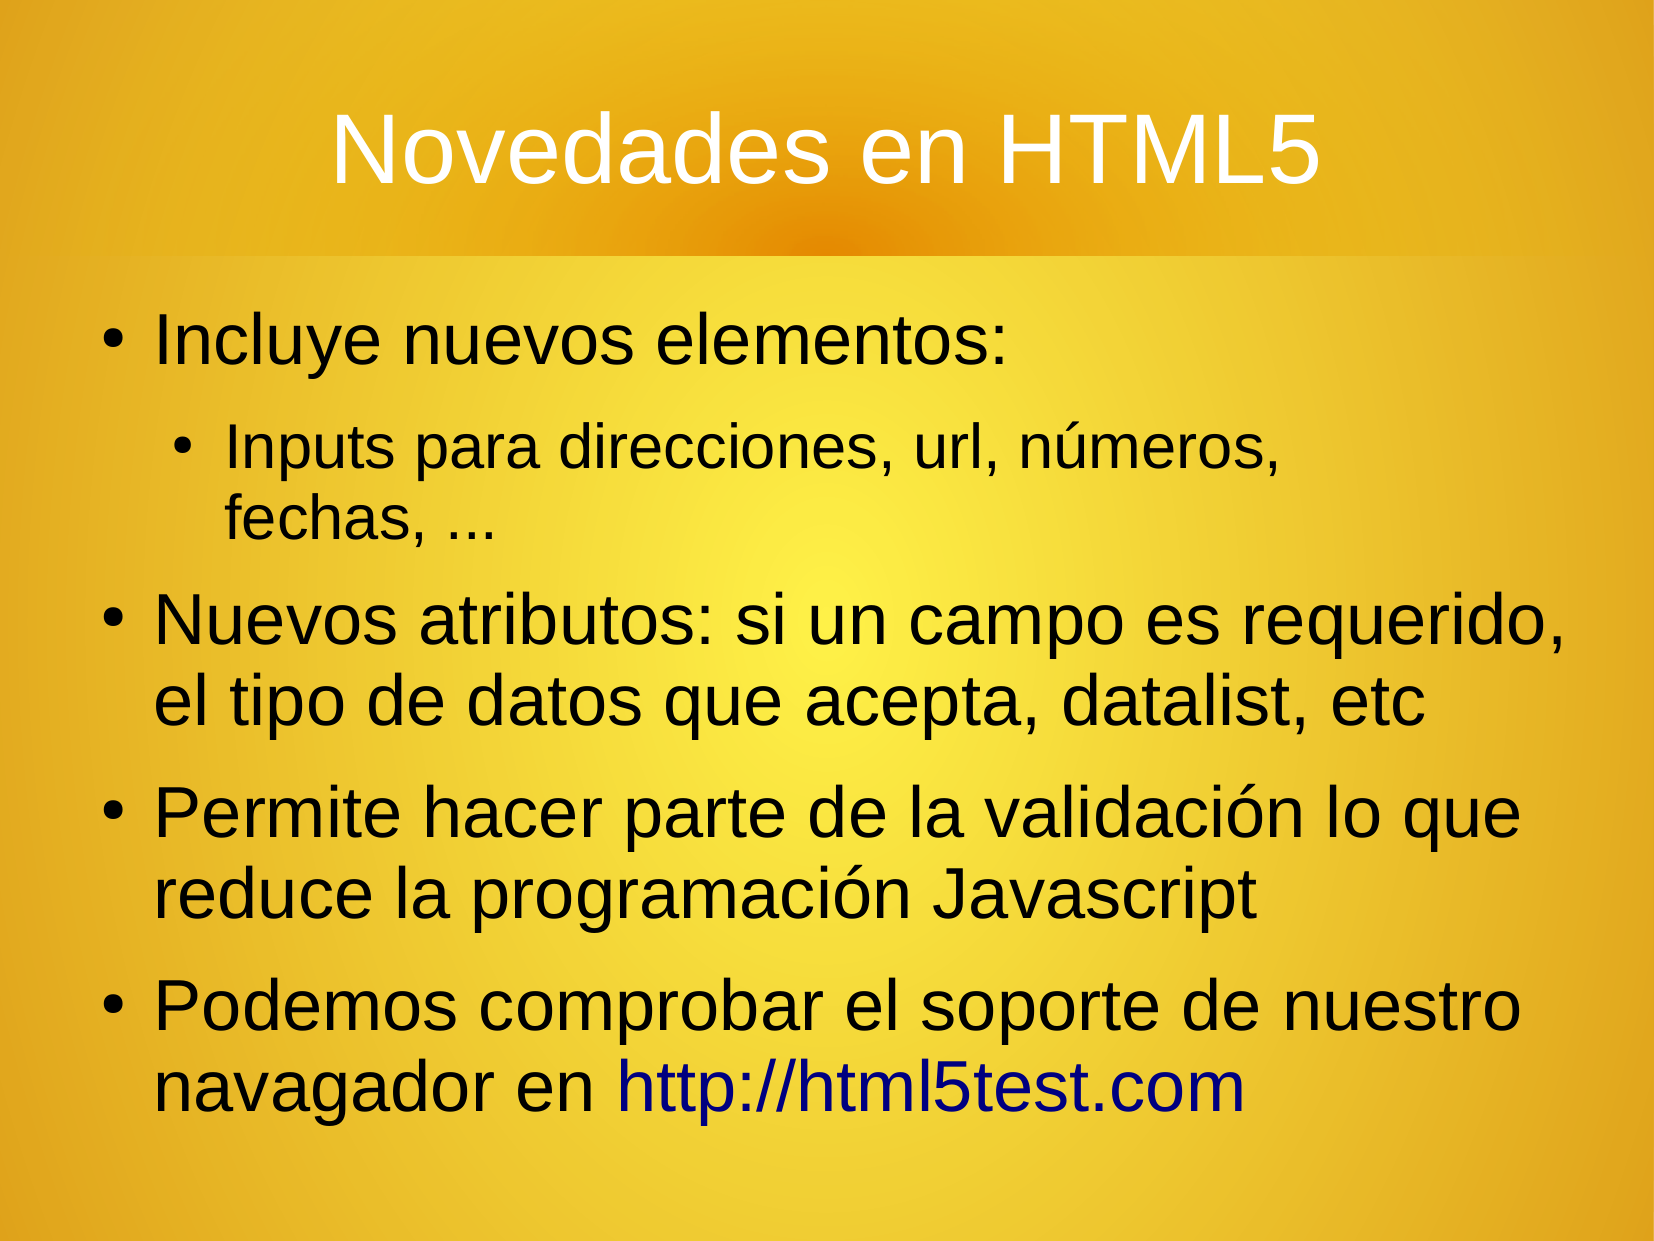

# Novedades en HTML5
Incluye nuevos elementos:
Inputs para direcciones, url, números, fechas, ...
Nuevos atributos: si un campo es requerido, el tipo de datos que acepta, datalist, etc
Permite hacer parte de la validación lo que reduce la programación Javascript
Podemos comprobar el soporte de nuestro navagador en http://html5test.com